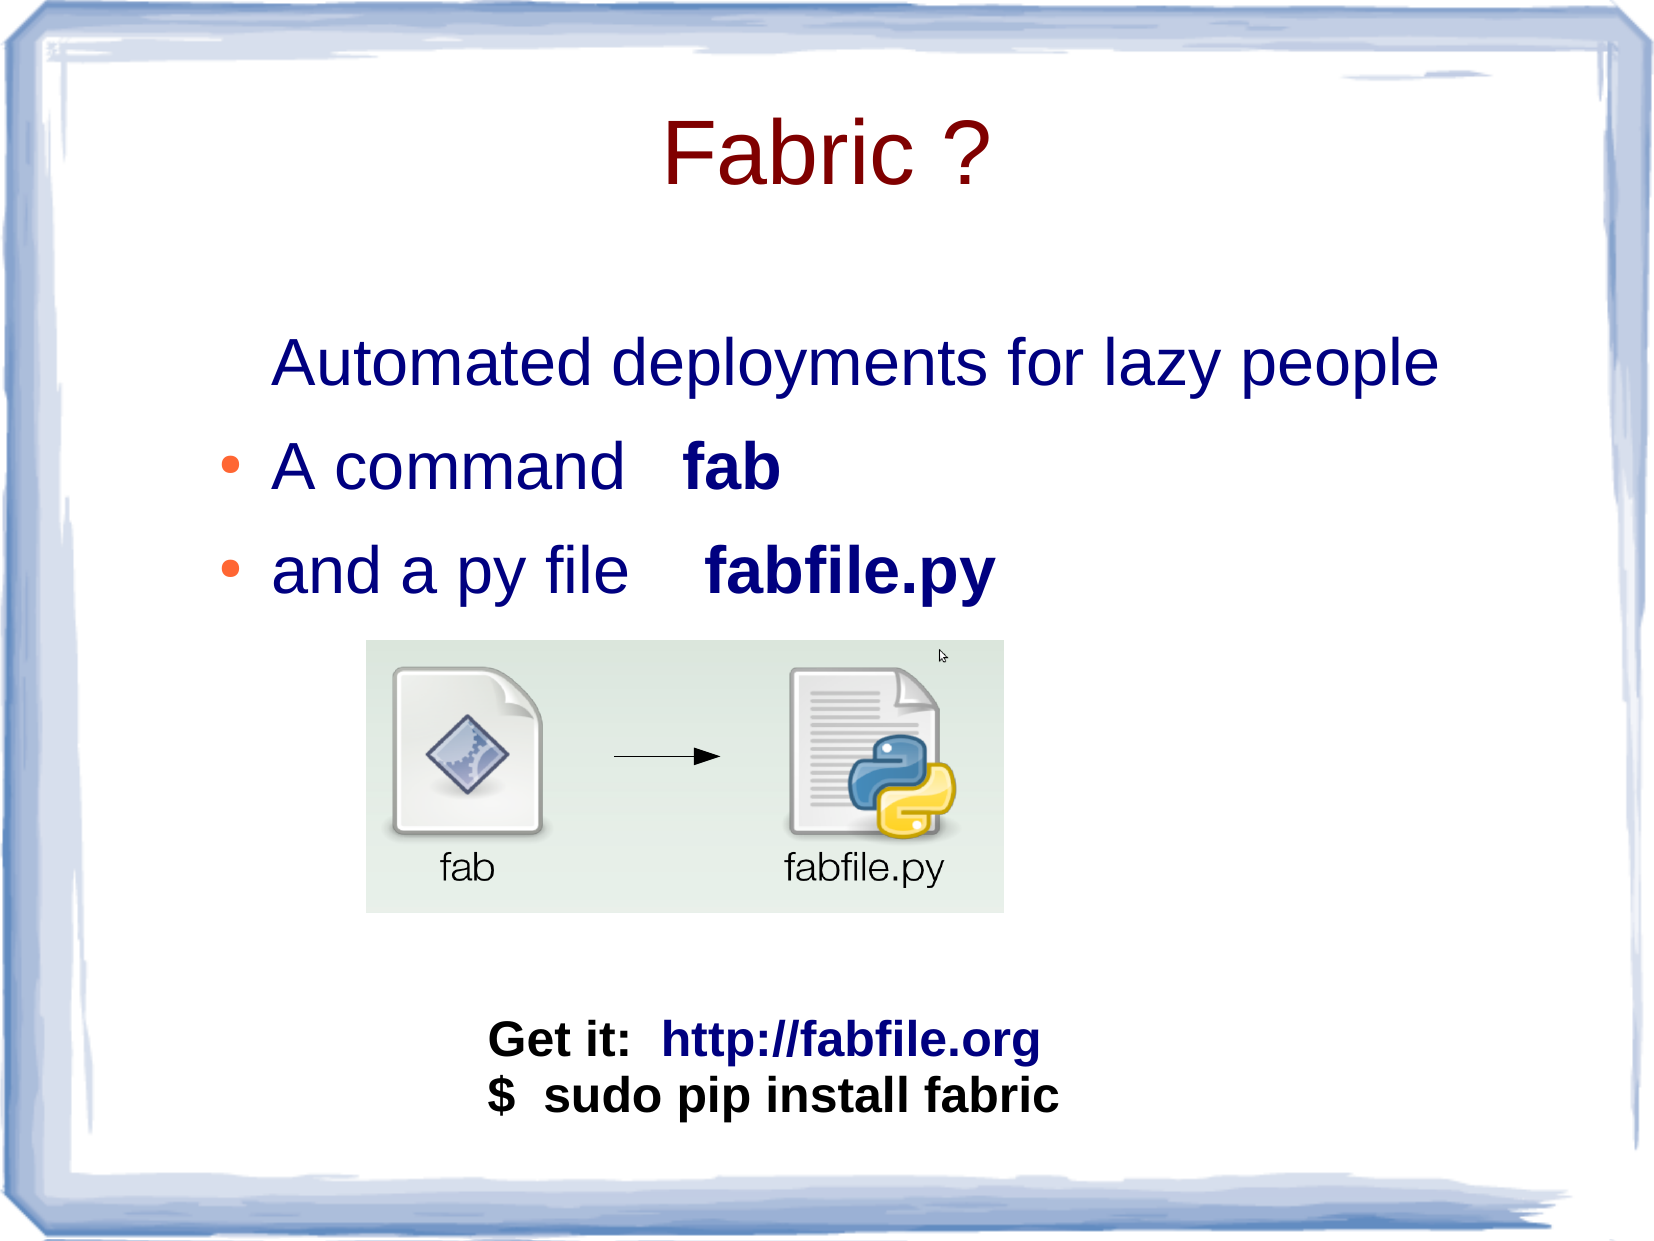

# Fabric ?
Automated deployments for lazy people
A command fab
and a py file fabfile.py
Get it: http://fabfile.org
$ sudo pip install fabric